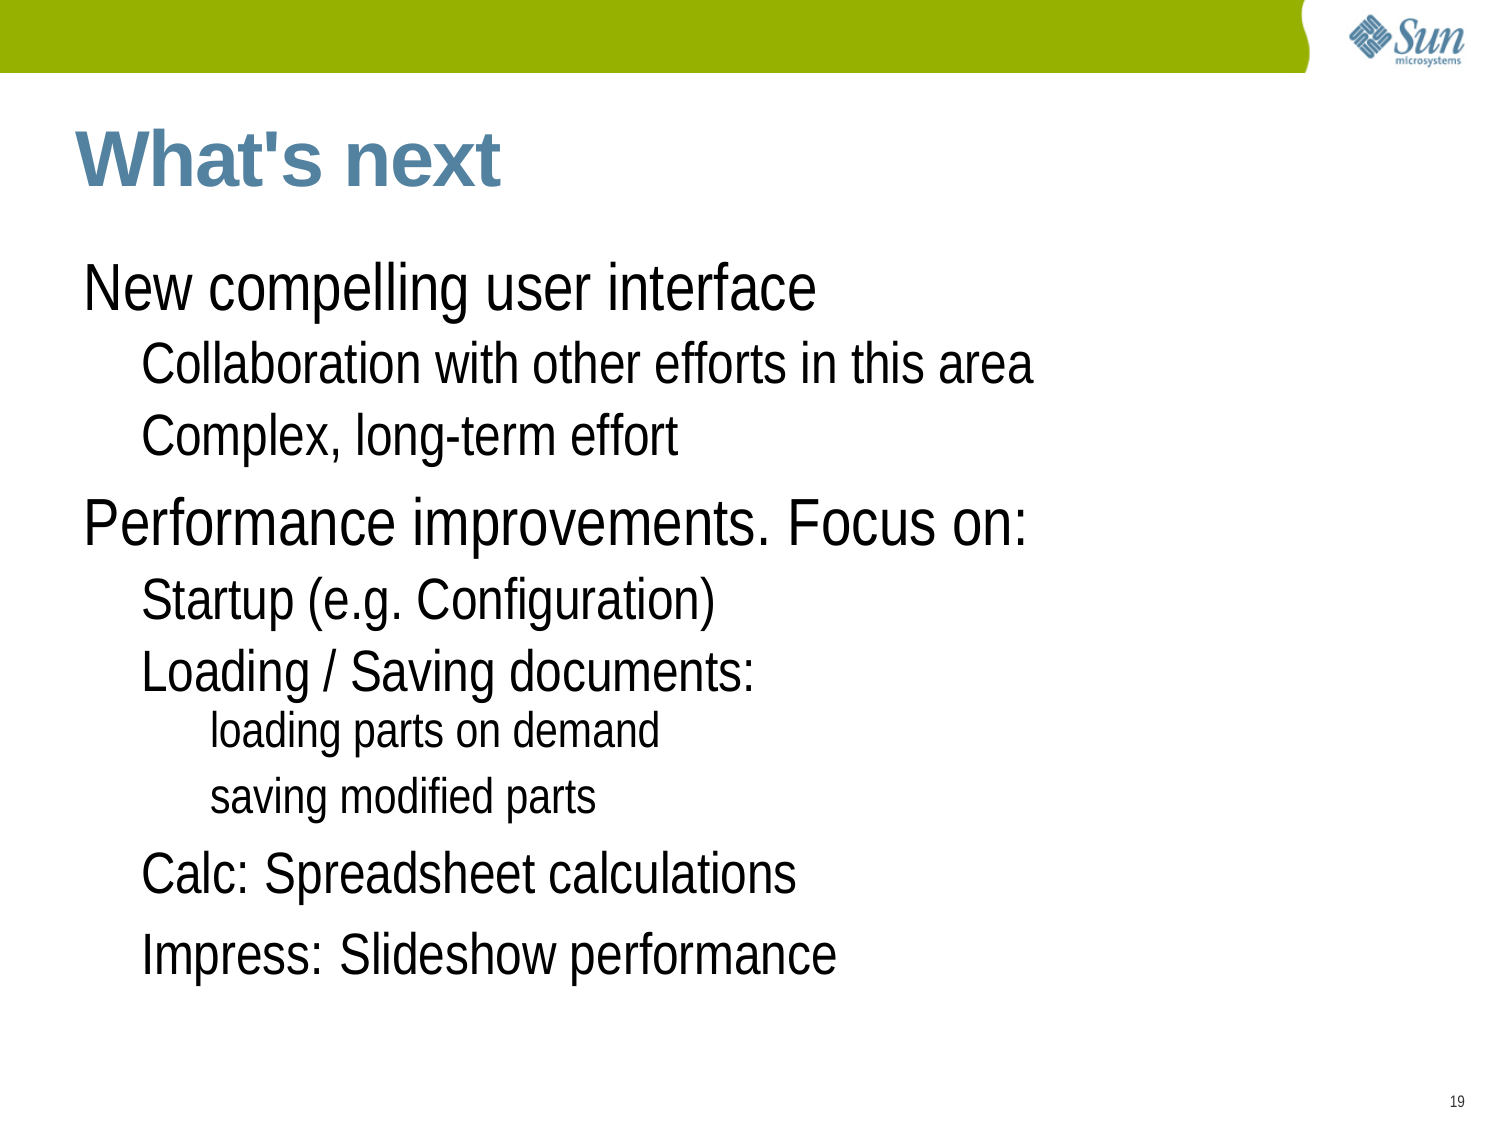

# What's next
New compelling user interface
Collaboration with other efforts in this area
Complex, long-term effort
Performance improvements. Focus on:
Startup (e.g. Configuration)
Loading / Saving documents:
loading parts on demand
saving modified parts
Calc: Spreadsheet calculations
Impress: Slideshow performance